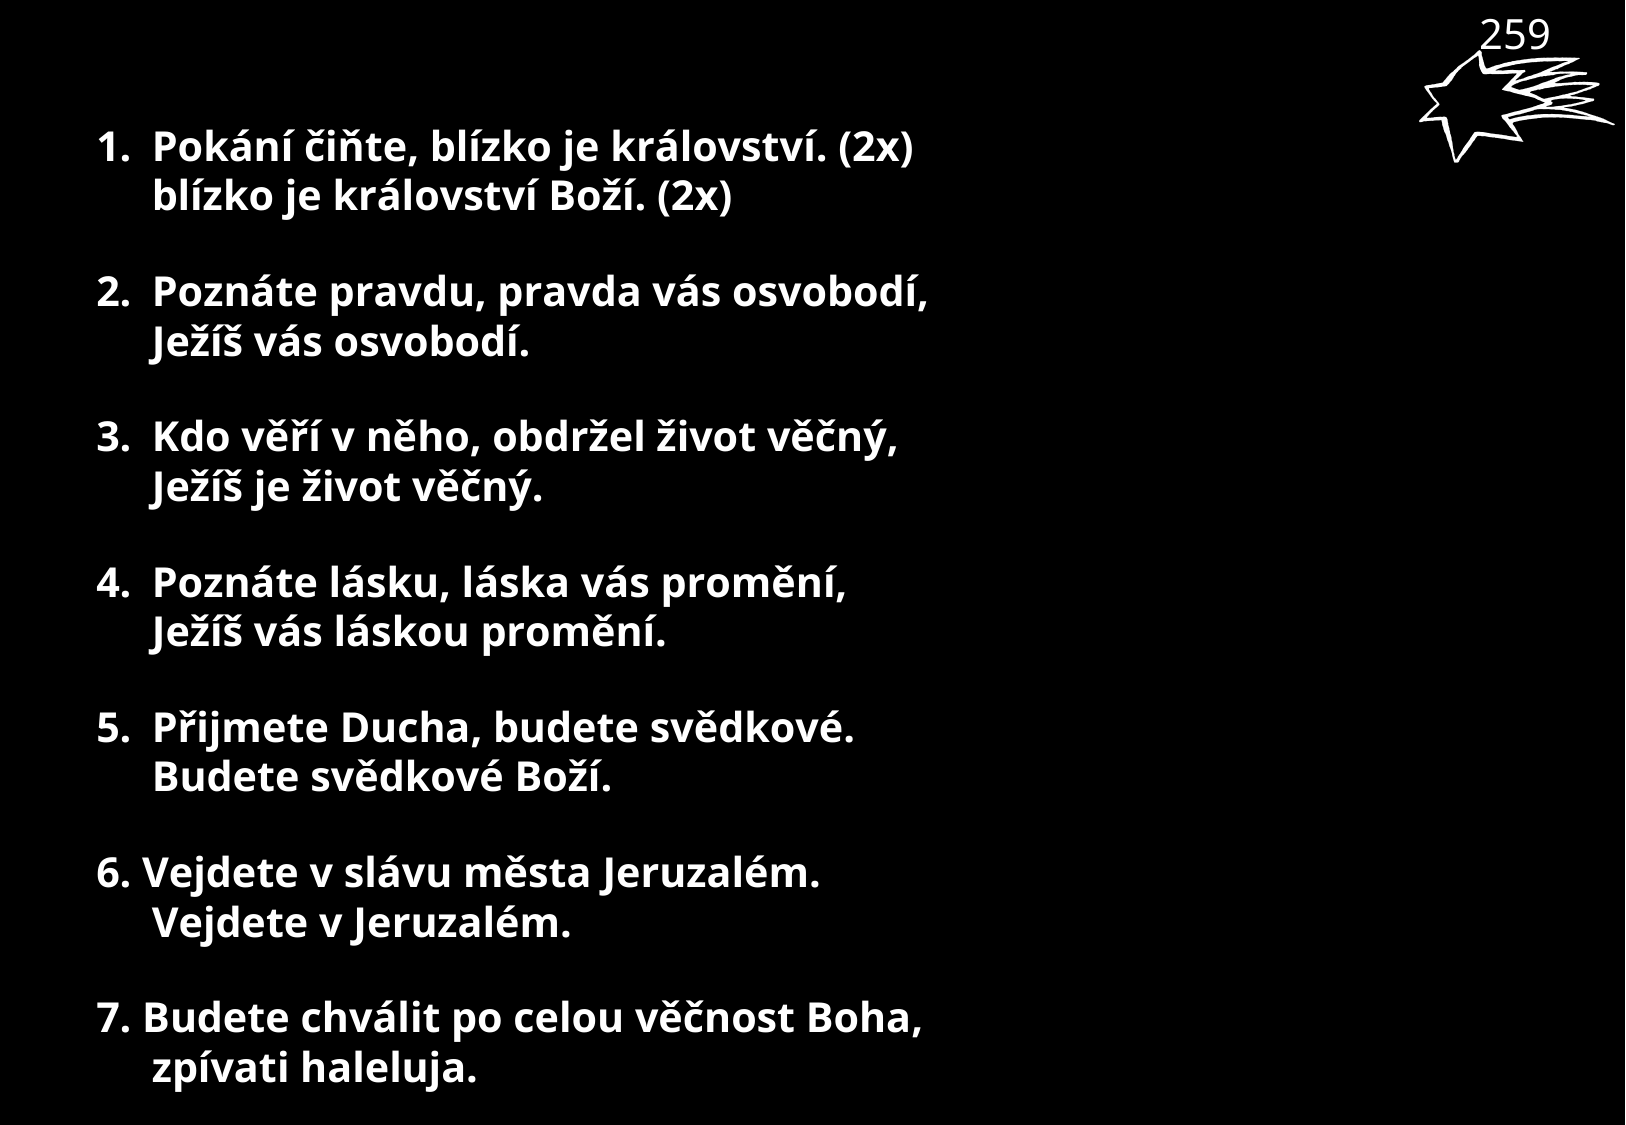

259
# 1. 	Pokání čiňte, blízko je království. (2x) blízko je království Boží. (2x)
2. 	Poznáte pravdu, pravda vás osvobodí,
Ježíš vás osvobodí.
3. 	Kdo věří v něho, obdržel život věčný,
Ježíš je život věčný.
4. 	Poznáte lásku, láska vás promění,
Ježíš vás láskou promění.
5. 	Přijmete Ducha, budete svědkové.
Budete svědkové Boží.
6. Vejdete v slávu města Jeruzalém.
Vejdete v Jeruzalém.
7. Budete chválit po celou věčnost Boha,
zpívati haleluja.